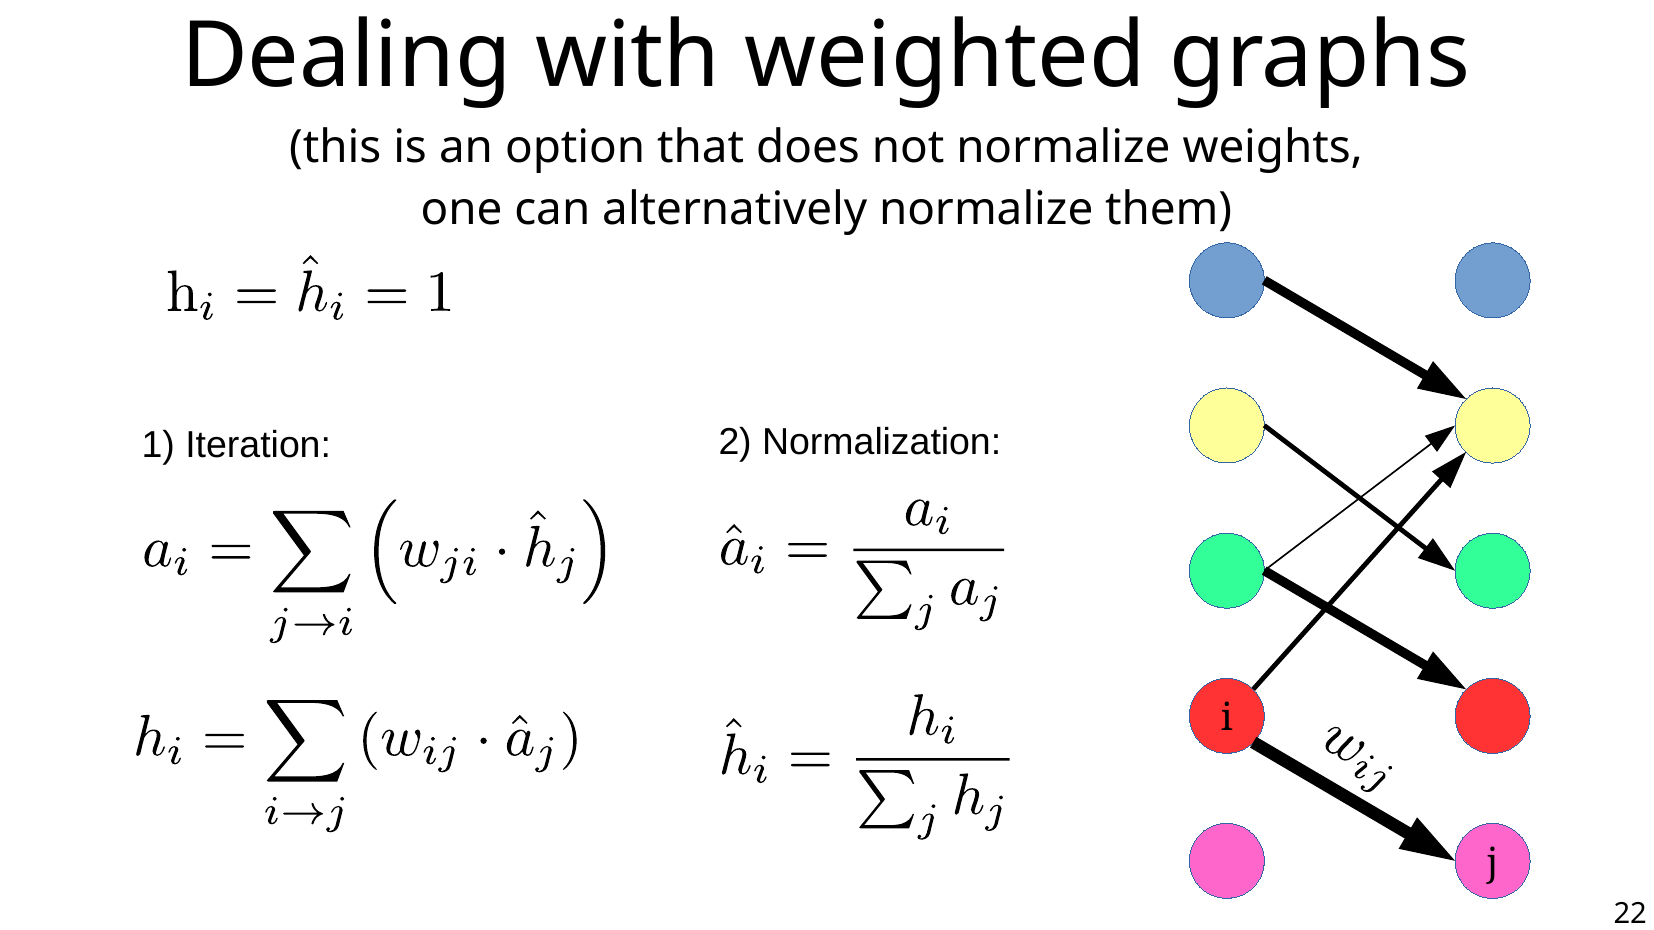

# Dealing with weighted graphs (this is an option that does not normalize weights, one can alternatively normalize them)
2) Normalization:
1) Iteration:
i
j
22